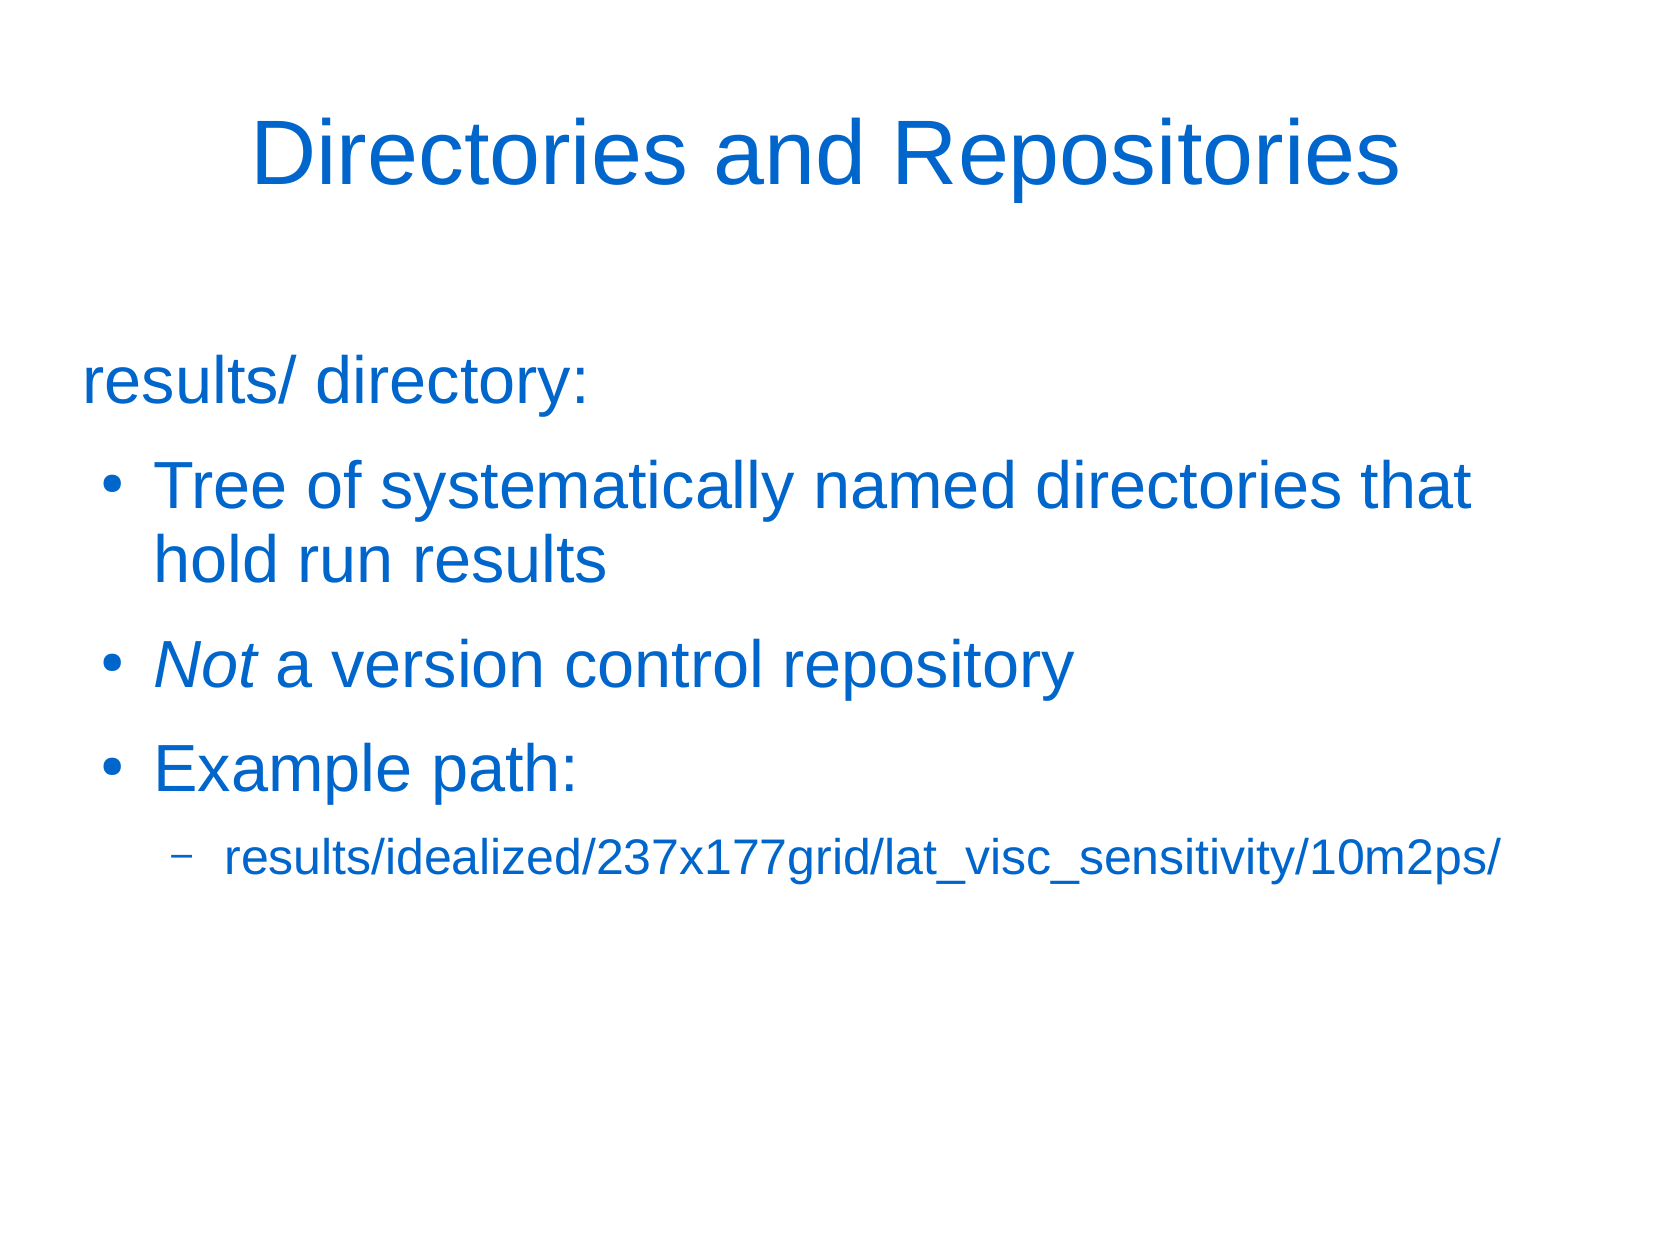

# Directories and Repositories
results/ directory:
Tree of systematically named directories that hold run results
Not a version control repository
Example path:
results/idealized/237x177grid/lat_visc_sensitivity/10m2ps/